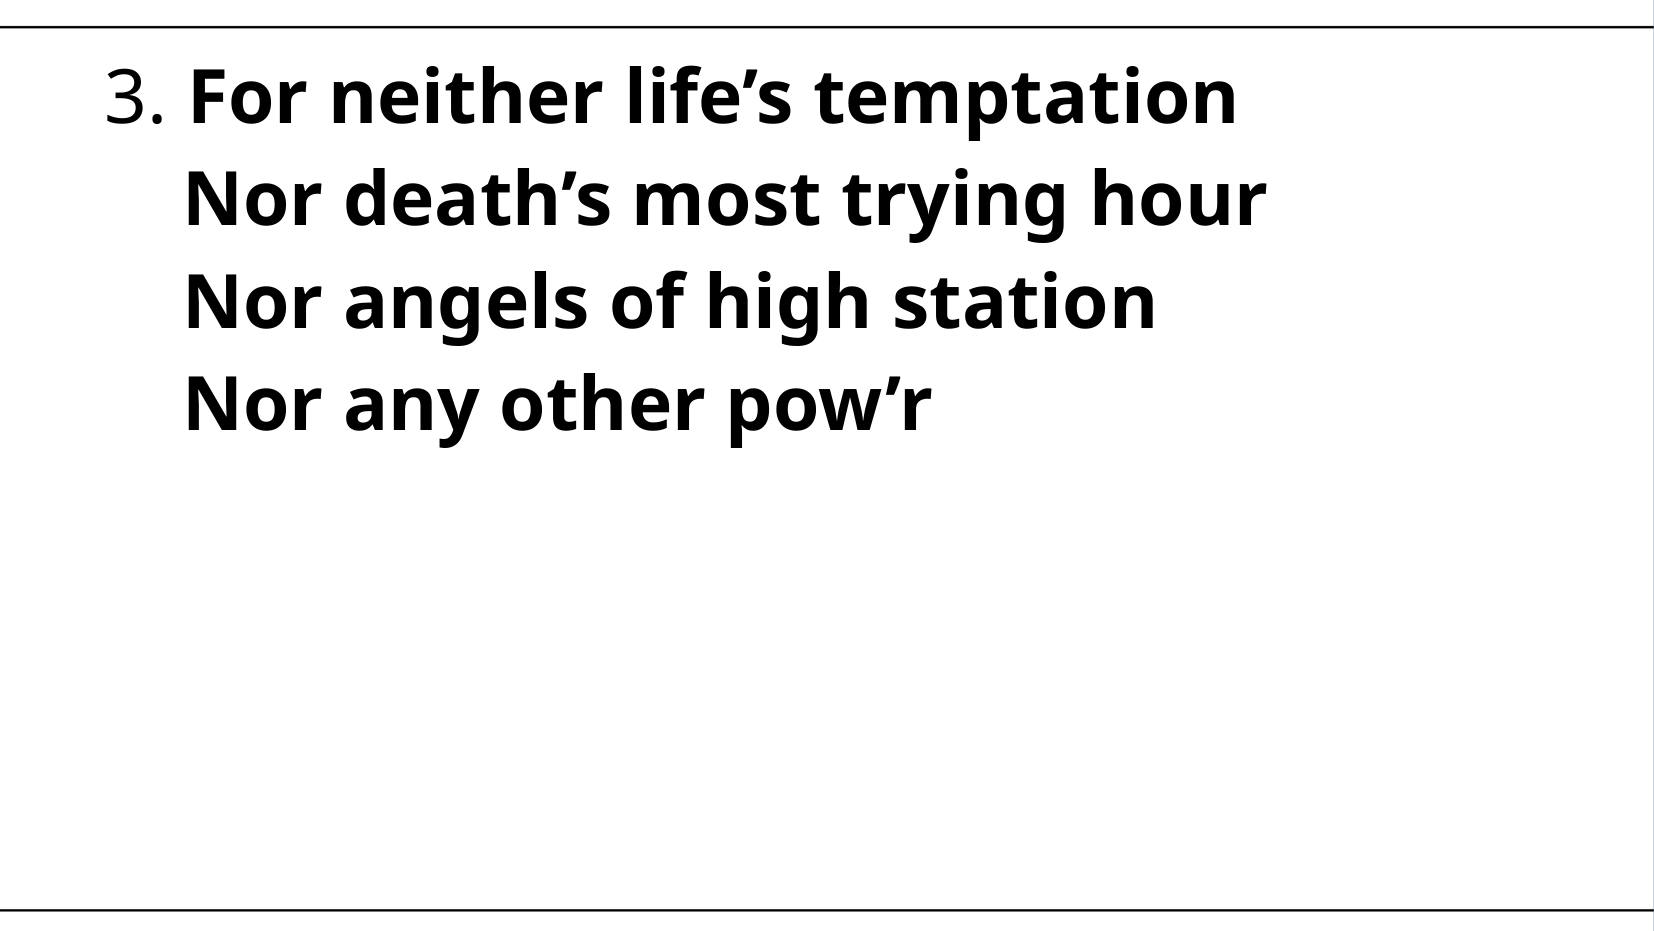

3. For neither life’s temptation
 Nor death’s most trying hour
 Nor angels of high station
 Nor any other pow’r